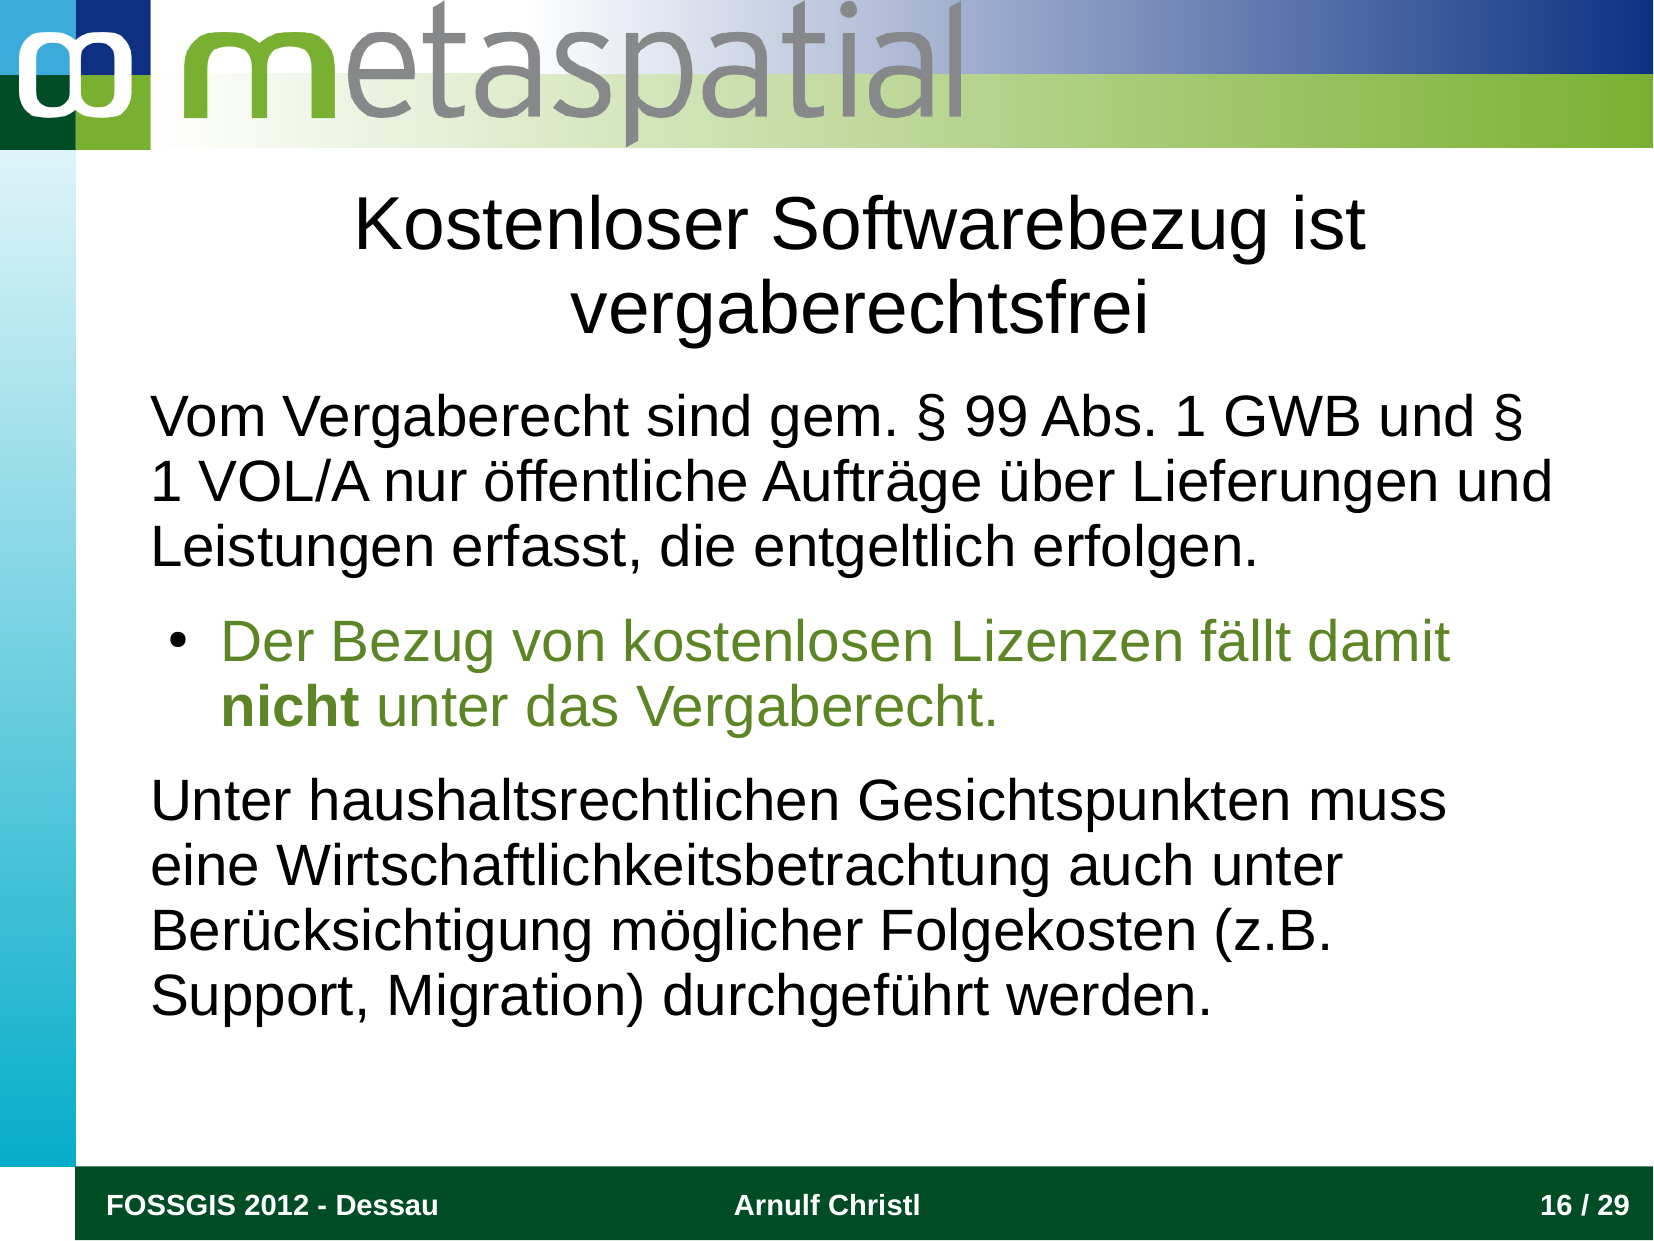

# Kostenloser Softwarebezug ist vergaberechtsfrei
Vom Vergaberecht sind gem. § 99 Abs. 1 GWB und § 1 VOL/A nur öffentliche Aufträge über Lieferungen und Leistungen erfasst, die entgeltlich erfolgen.
Der Bezug von kostenlosen Lizenzen fällt damit nicht unter das Vergaberecht.
Unter haushaltsrechtlichen Gesichtspunkten muss eine Wirtschaftlichkeitsbetrachtung auch unter Berücksichtigung möglicher Folgekosten (z.B. Support, Migration) durchgeführt werden.
FOSSGIS 2012 - Dessau
Arnulf Christl
16